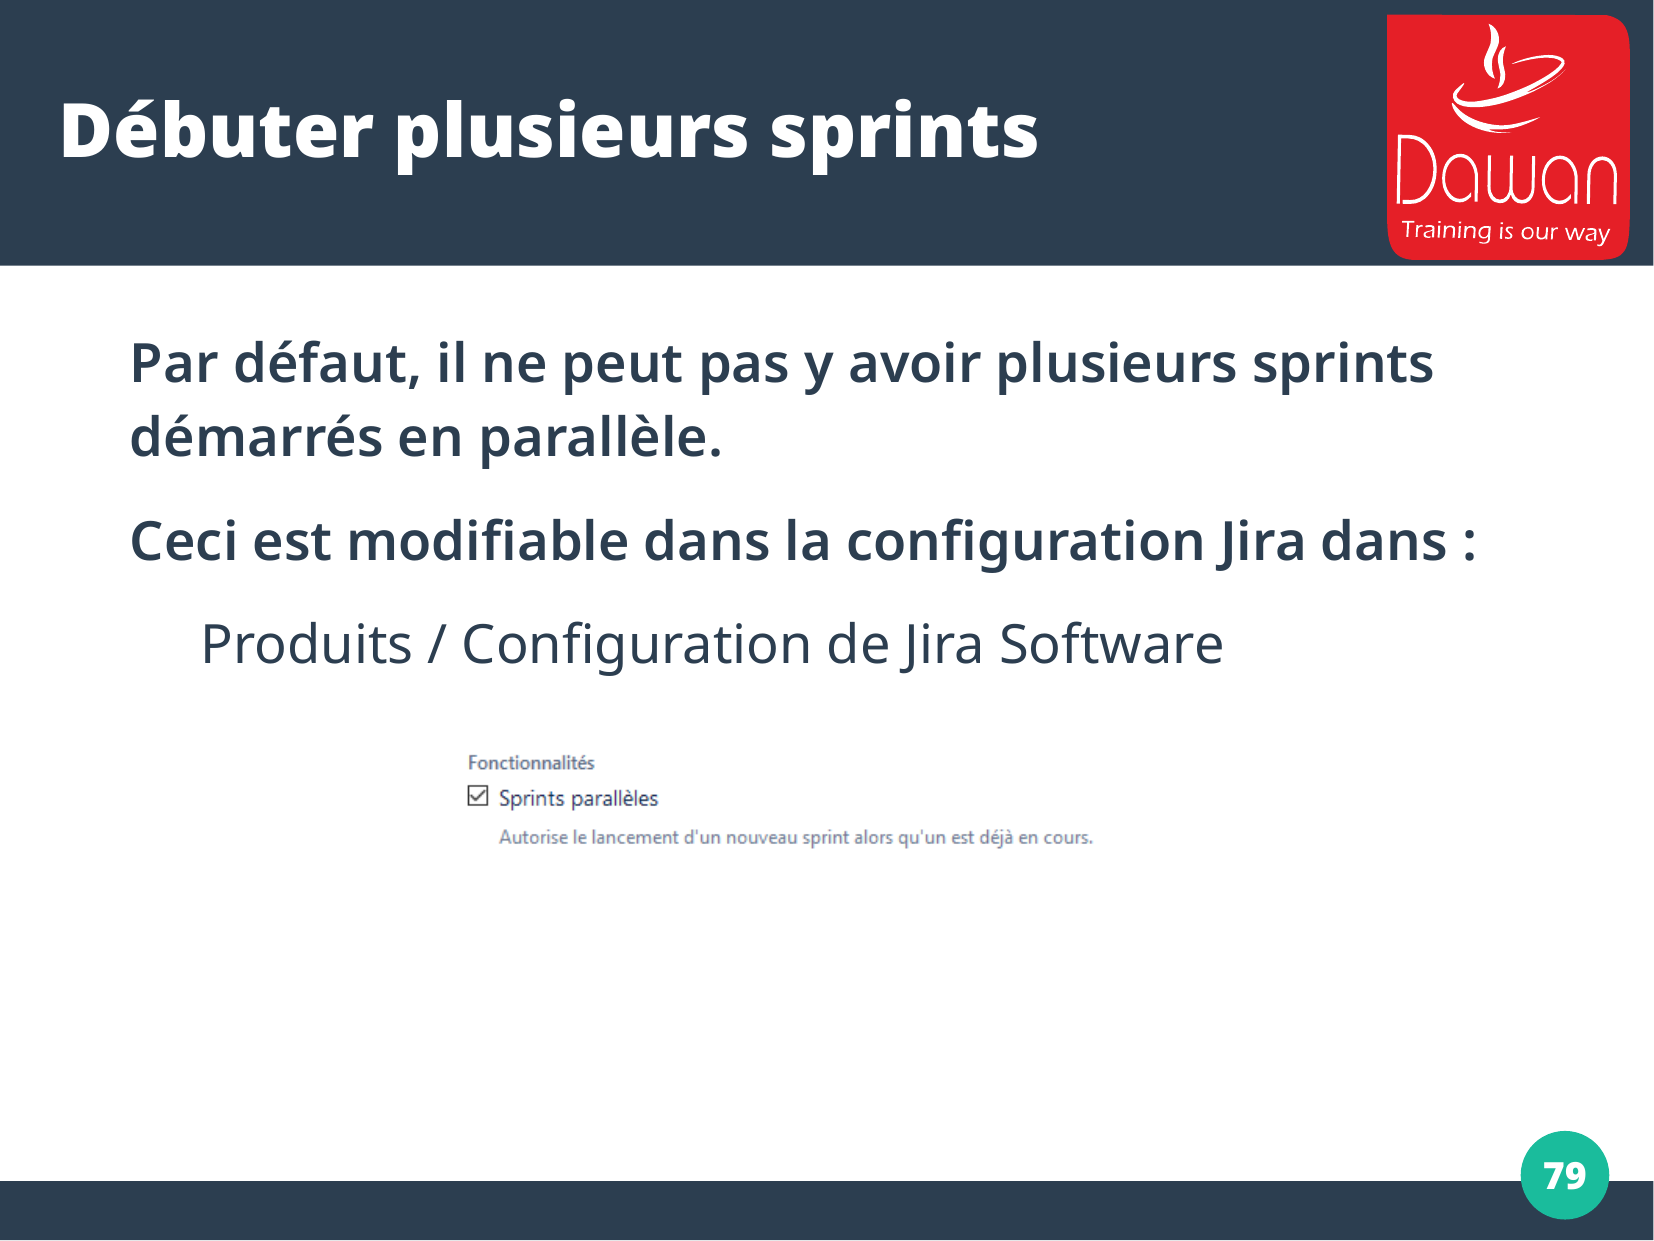

# Débuter plusieurs sprints
Par défaut, il ne peut pas y avoir plusieurs sprints démarrés en parallèle.
Ceci est modifiable dans la configuration Jira dans :
Produits / Configuration de Jira Software
79